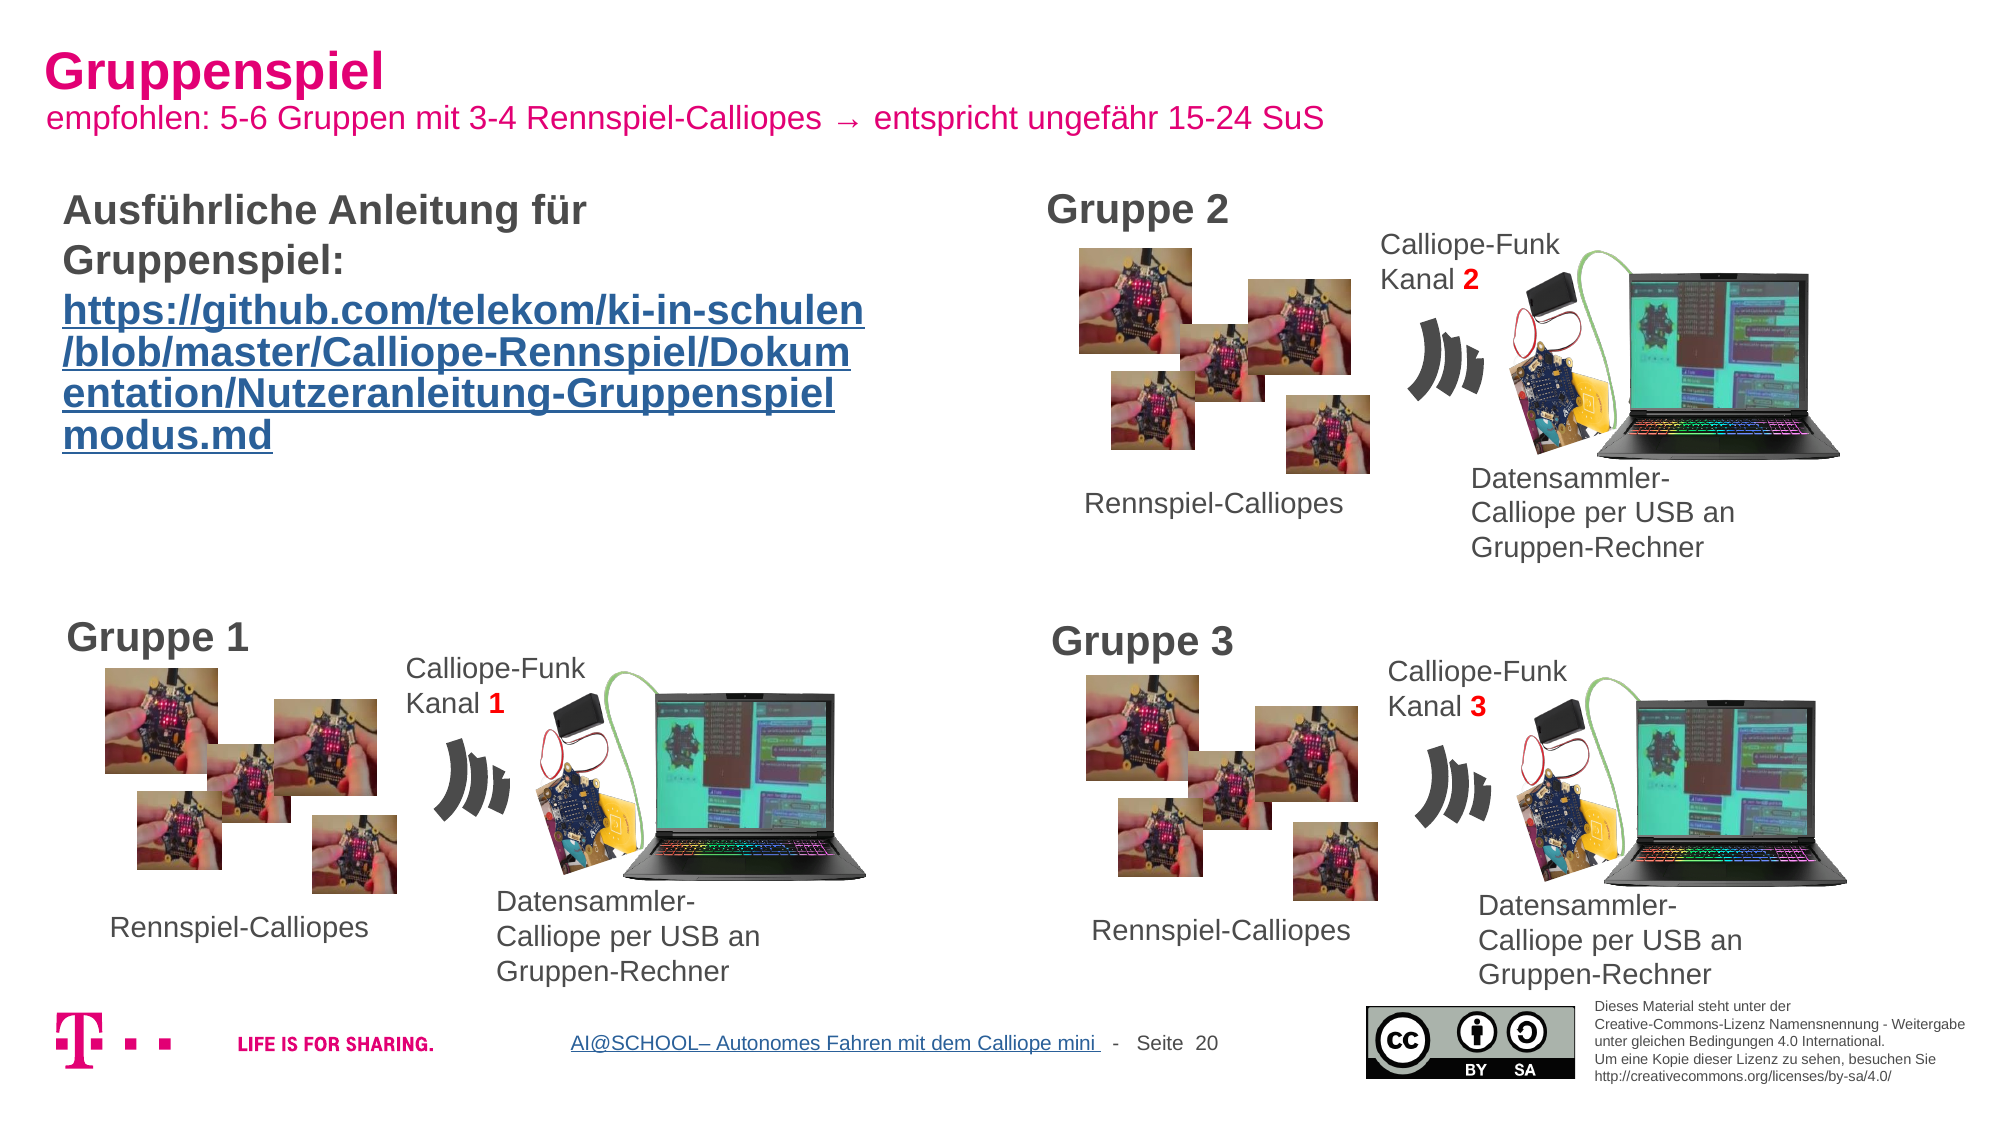

Gruppenspiel
 empfohlen: 5-6 Gruppen mit 3-4 Rennspiel-Calliopes → entspricht ungefähr 15-24 SuS
Gruppe 2
Ausführliche Anleitung für Gruppenspiel:
https://github.com/telekom/ki-in-schulen/blob/master/Calliope-Rennspiel/Dokumentation/Nutzeranleitung-Gruppenspielmodus.md
Calliope-Funk
Kanal 2
Datensammler-
Calliope per USB an Gruppen-Rechner
Rennspiel-Calliopes
Gruppe 1
Gruppe 3
Calliope-Funk
Kanal 1
Calliope-Funk
Kanal 3
Datensammler-
Calliope per USB an Gruppen-Rechner
Datensammler-
Calliope per USB an Gruppen-Rechner
Rennspiel-Calliopes
Rennspiel-Calliopes